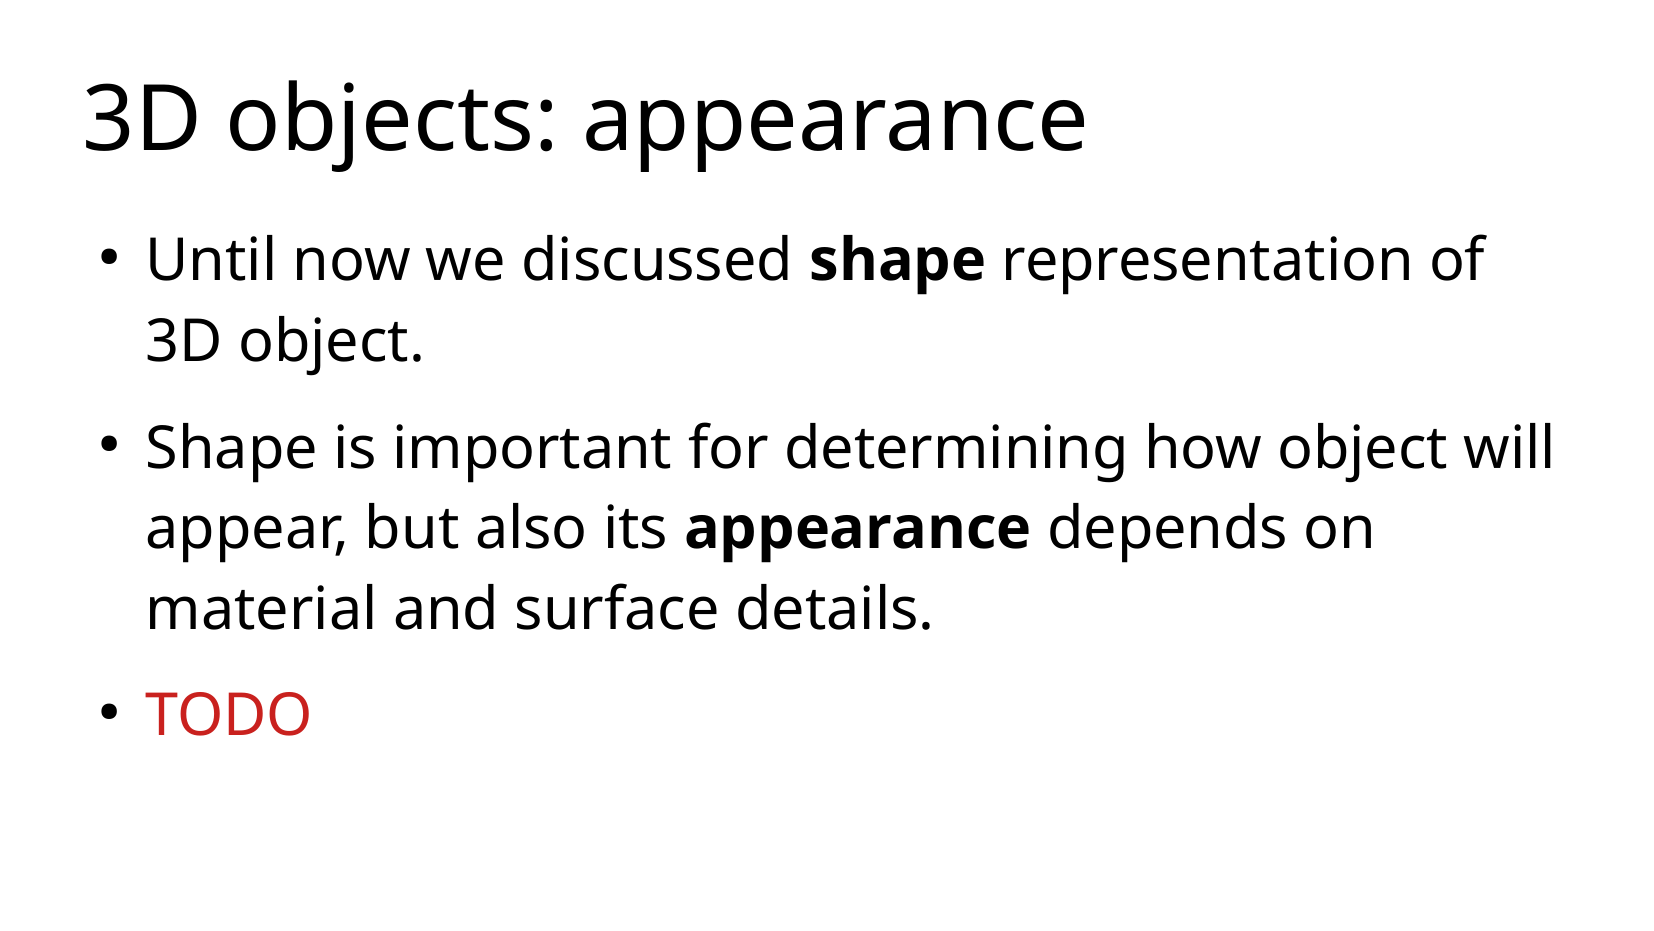

# 3D objects: appearance
Until now we discussed shape representation of 3D object.
Shape is important for determining how object will appear, but also its appearance depends on material and surface details.
TODO